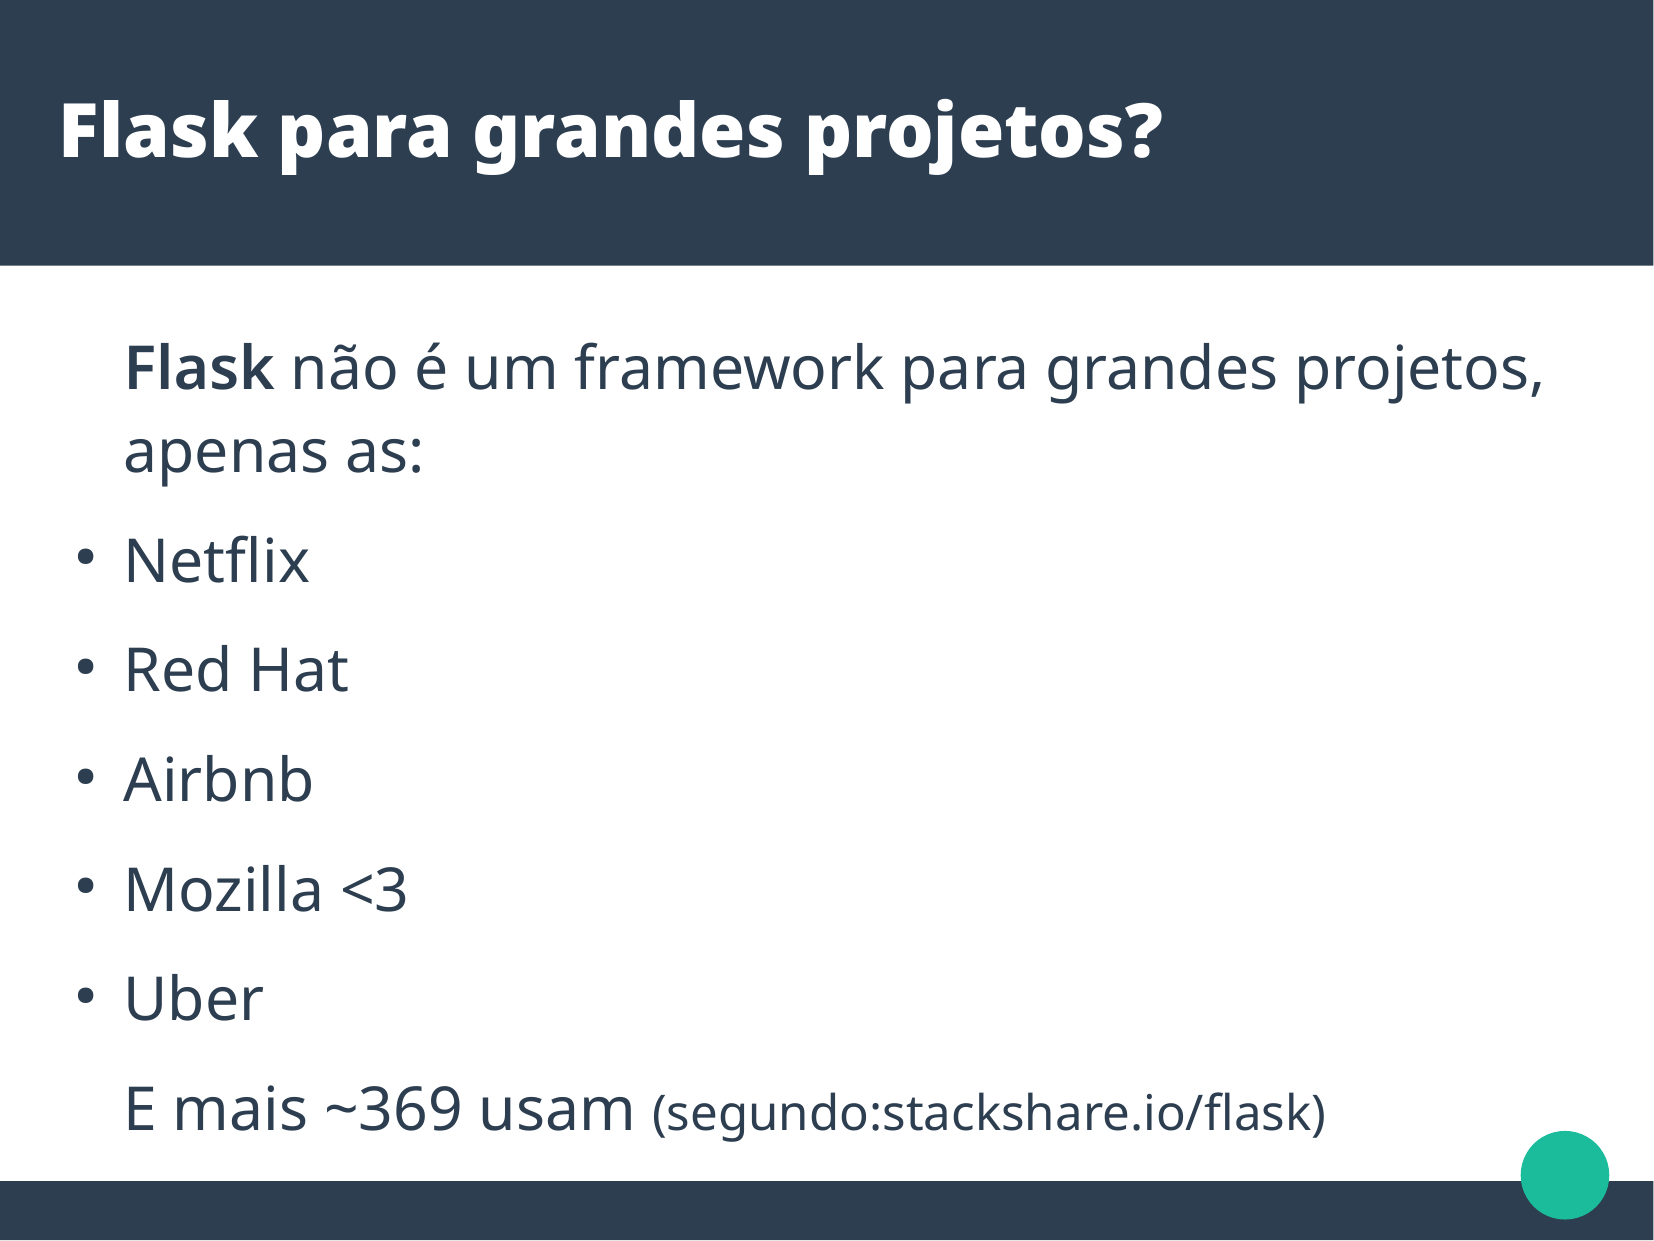

# Flask para grandes projetos?
Flask não é um framework para grandes projetos, apenas as:
Netflix
Red Hat
Airbnb
Mozilla <3
Uber
E mais ~369 usam (segundo:stackshare.io/flask)